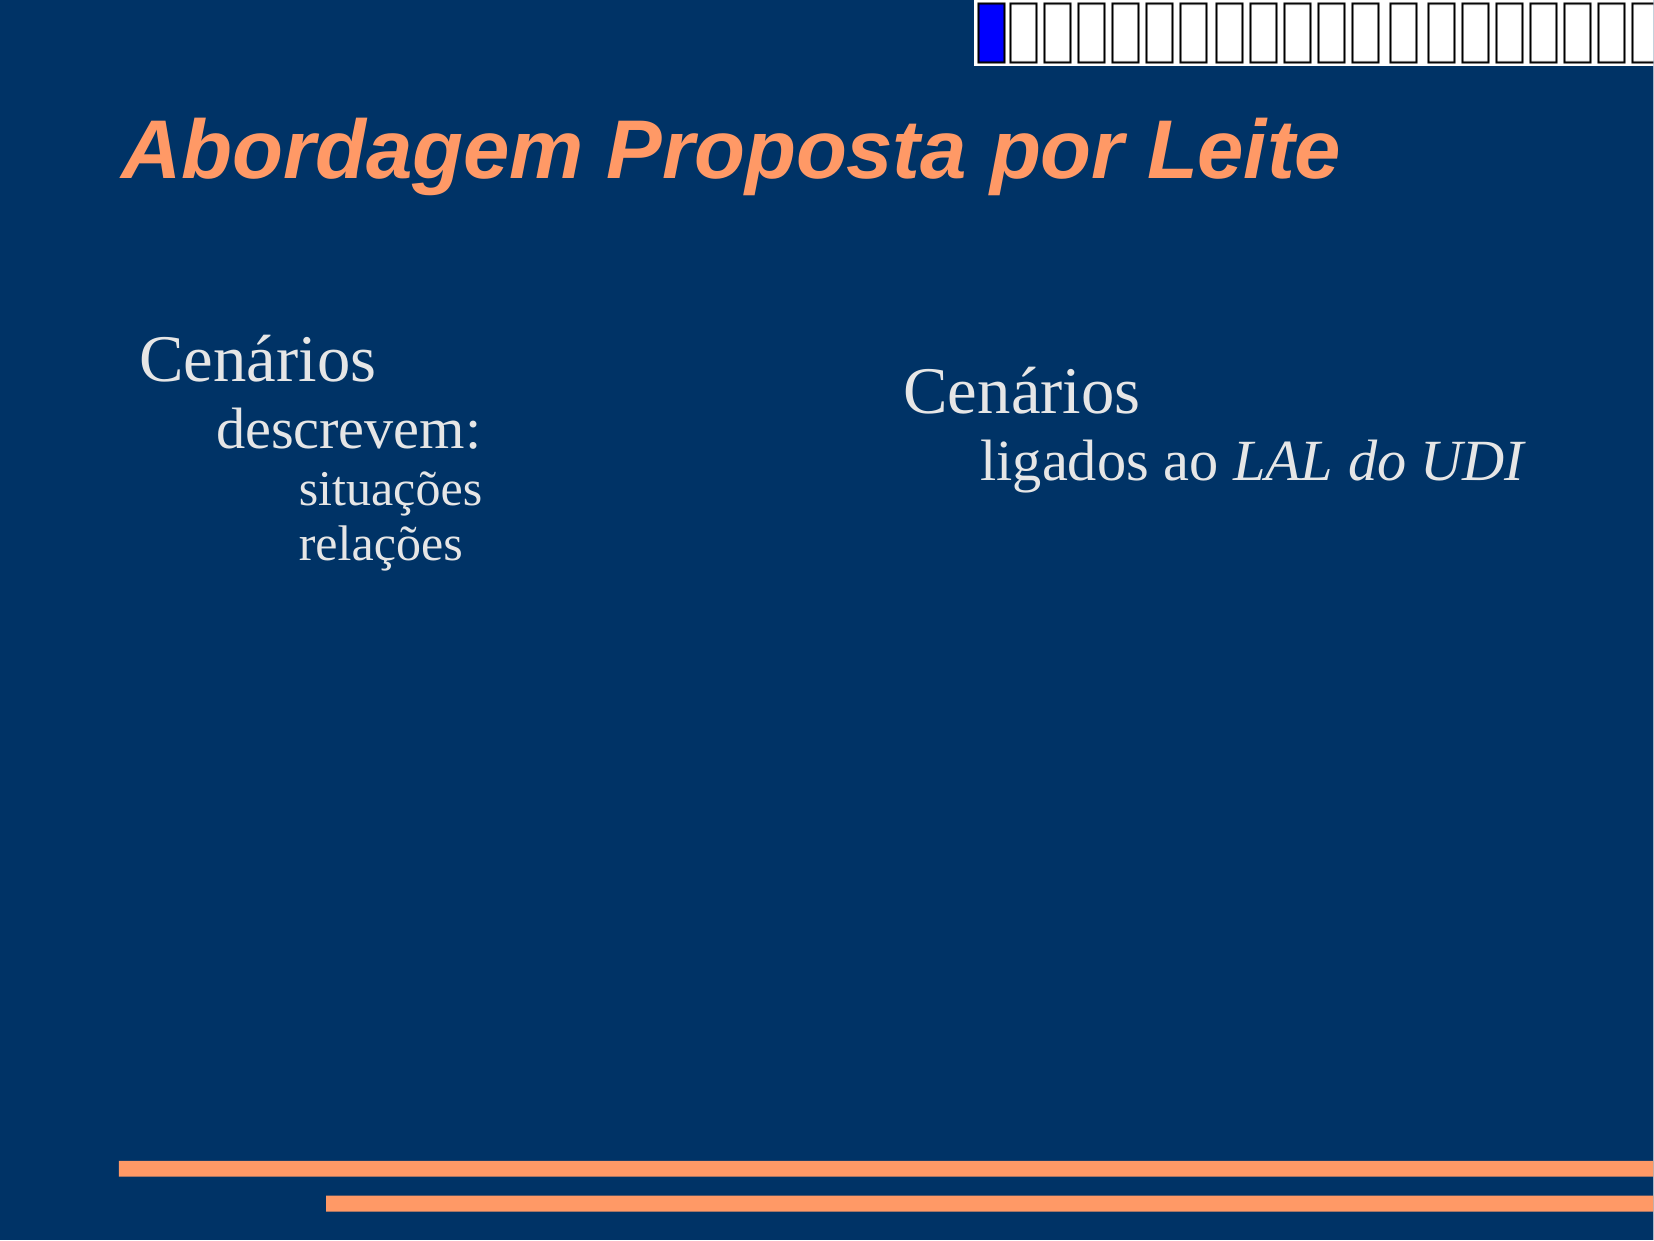

# Abordagem Proposta por Leite
Cenários
descrevem:
situações
relações
Cenários
ligados ao LAL do UDI